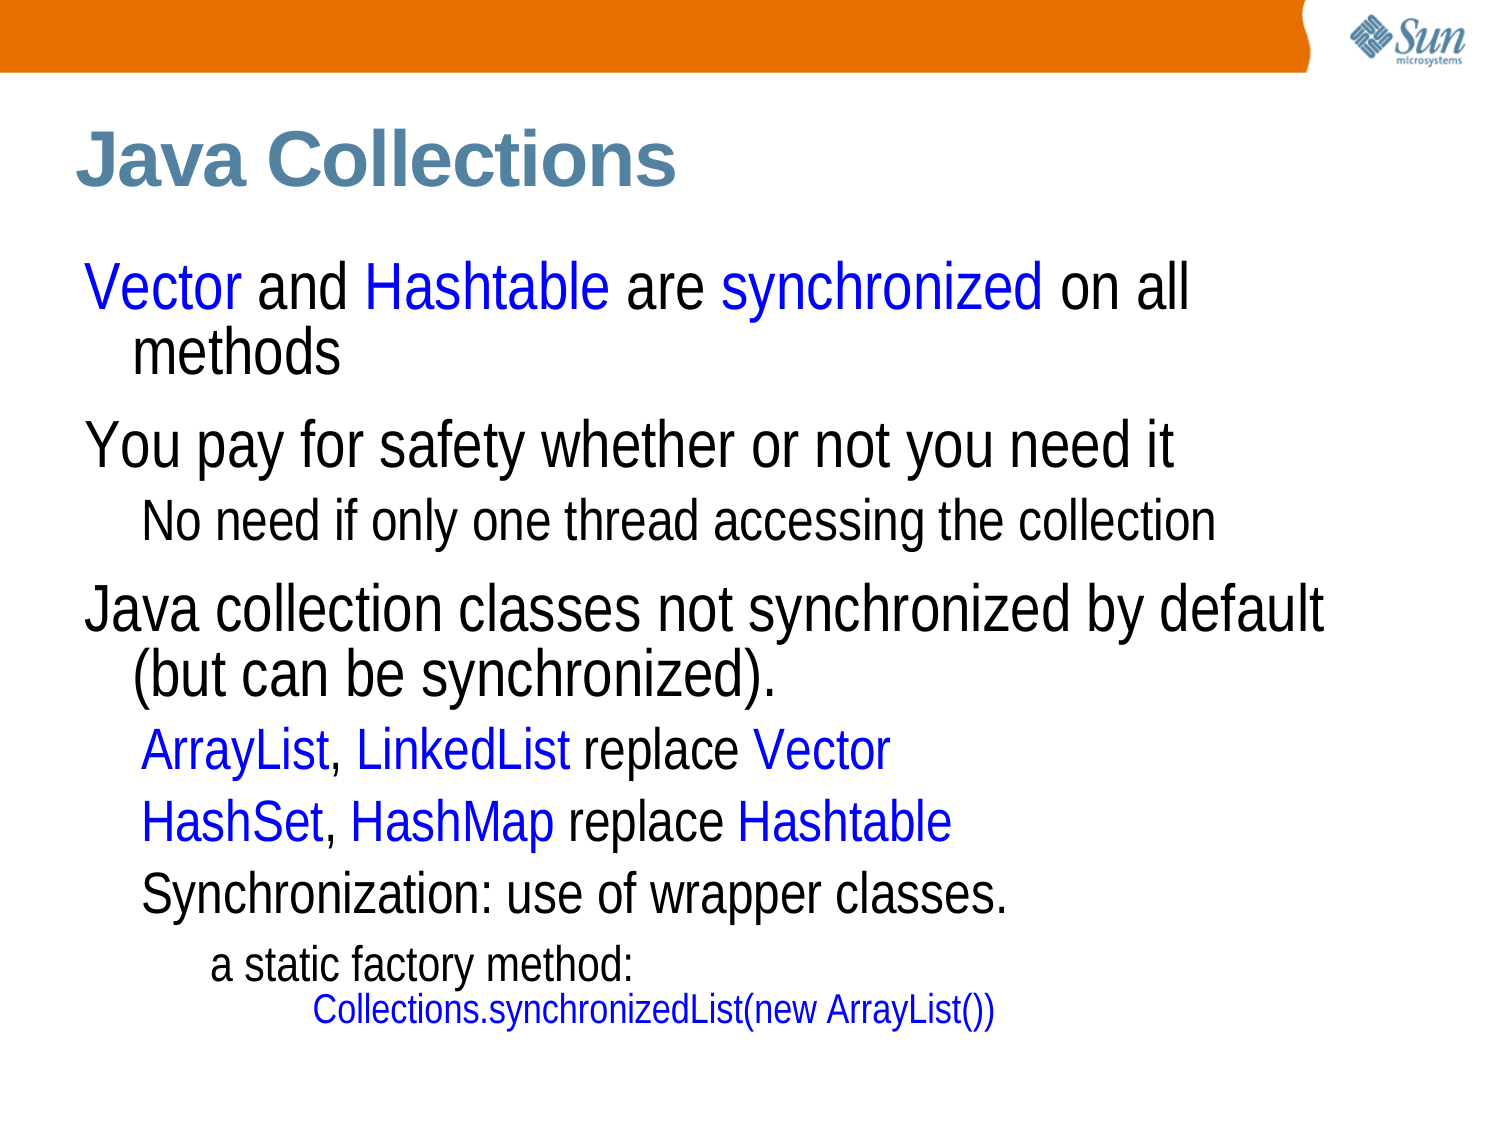

# Java Collections
Vector and Hashtable are synchronized on all methods
You pay for safety whether or not you need it
No need if only one thread accessing the collection
Java collection classes not synchronized by default (but can be synchronized).
ArrayList, LinkedList replace Vector
HashSet, HashMap replace Hashtable
Synchronization: use of wrapper classes.
a static factory method:
Collections.synchronizedList(new ArrayList())